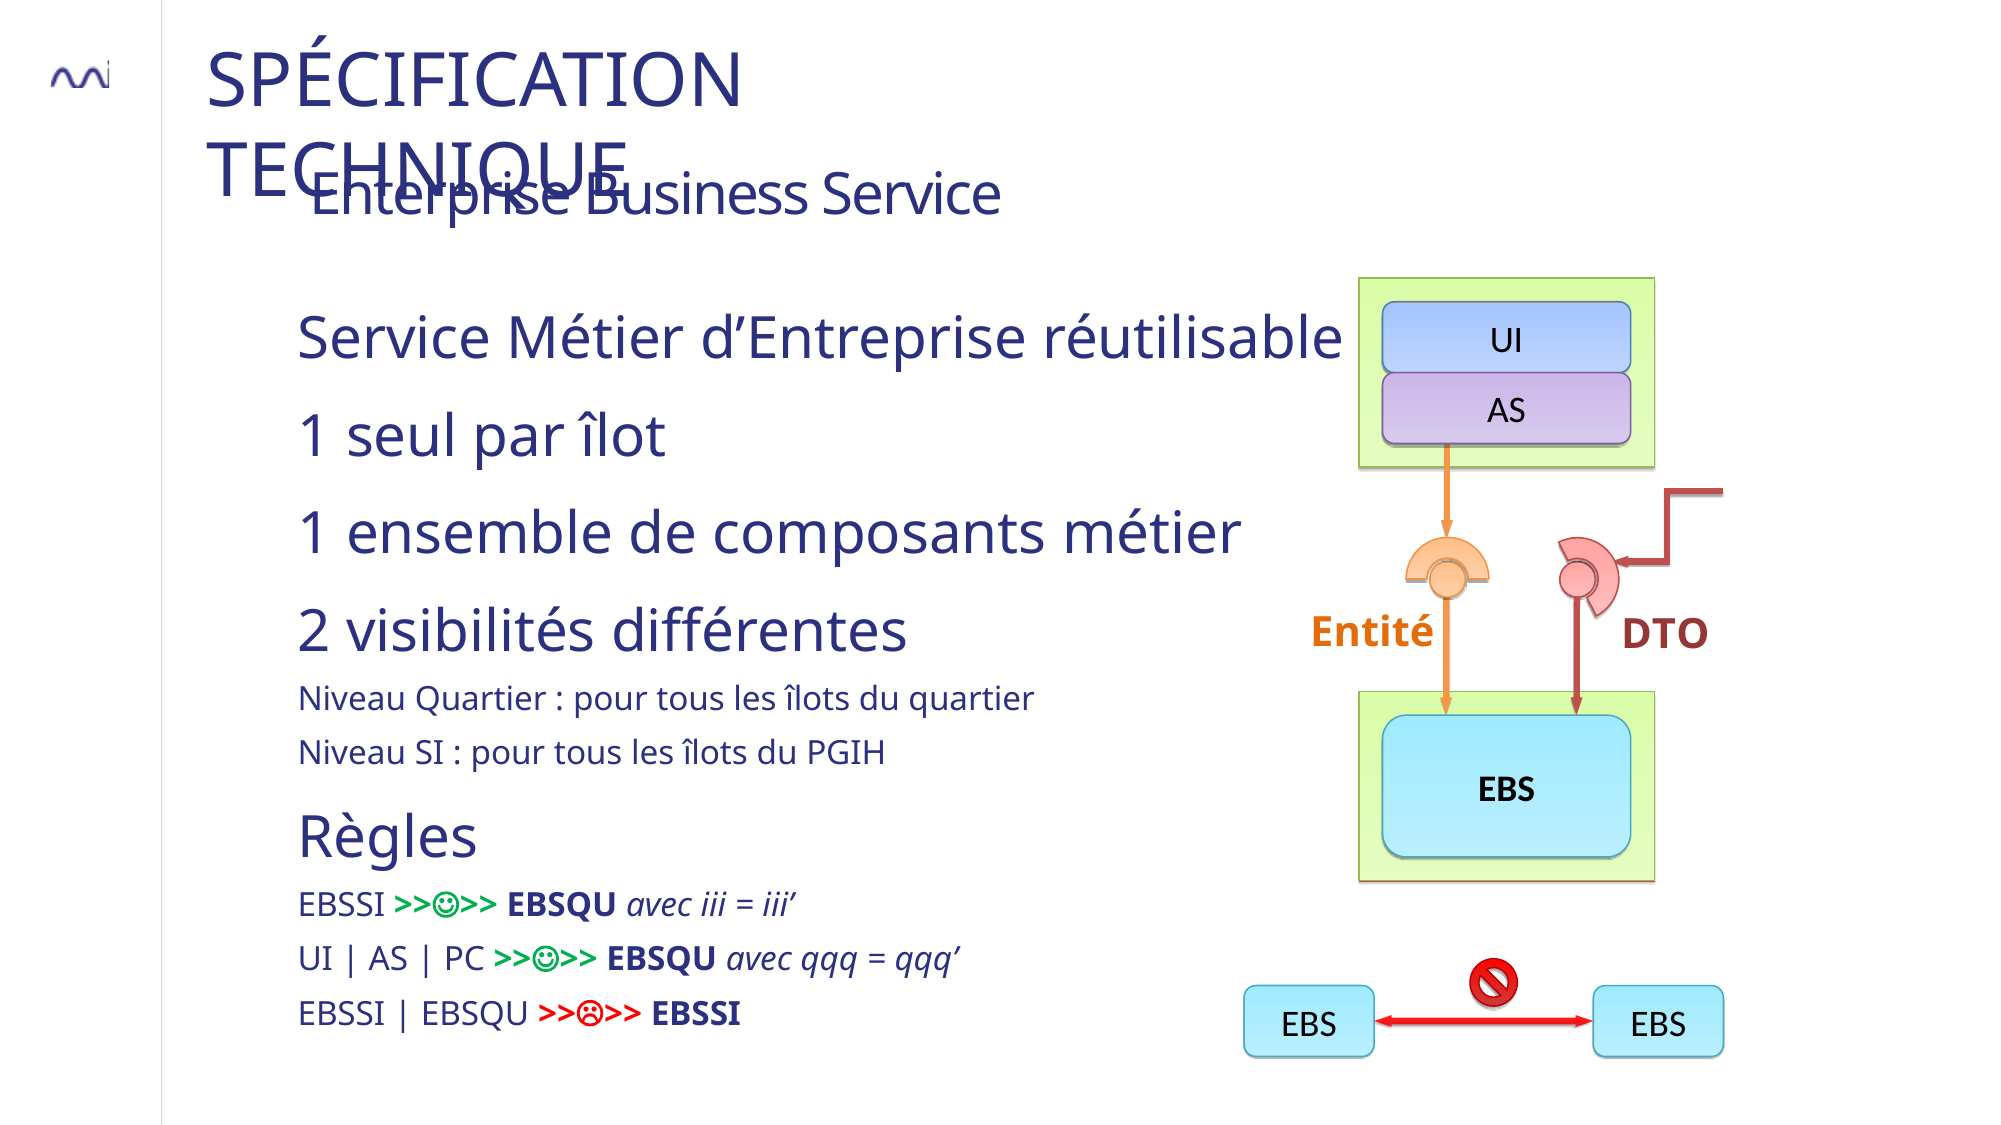

SPÉCIFICATION TECHNIQUE
Enterprise Business Service
# Service Métier d’Entreprise réutilisable
1 seul par îlot
1 ensemble de composants métier
2 visibilités différentes
Niveau Quartier : pour tous les îlots du quartier
Niveau SI : pour tous les îlots du PGIH
Règles
EBSSI >>>> EBSQU avec iii = iii’
UI | AS | PC >>>> EBSQU avec qqq = qqq’
EBSSI | EBSQU >>>> EBSSI
UI
AS
Entité
DTO
EBS
EBS
EBS